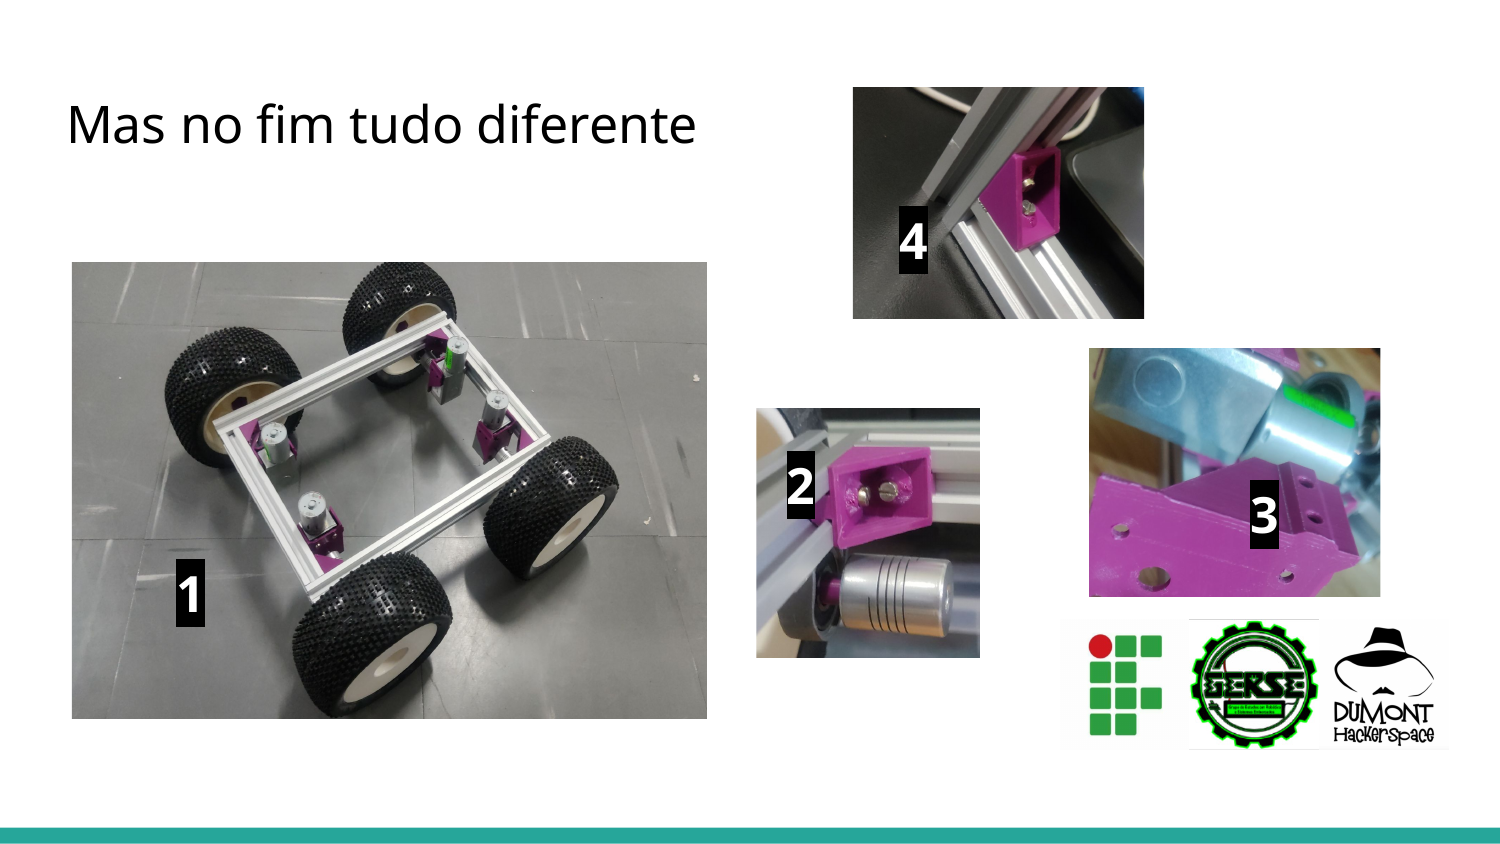

# Mas no fim tudo diferente
4
2
3
1